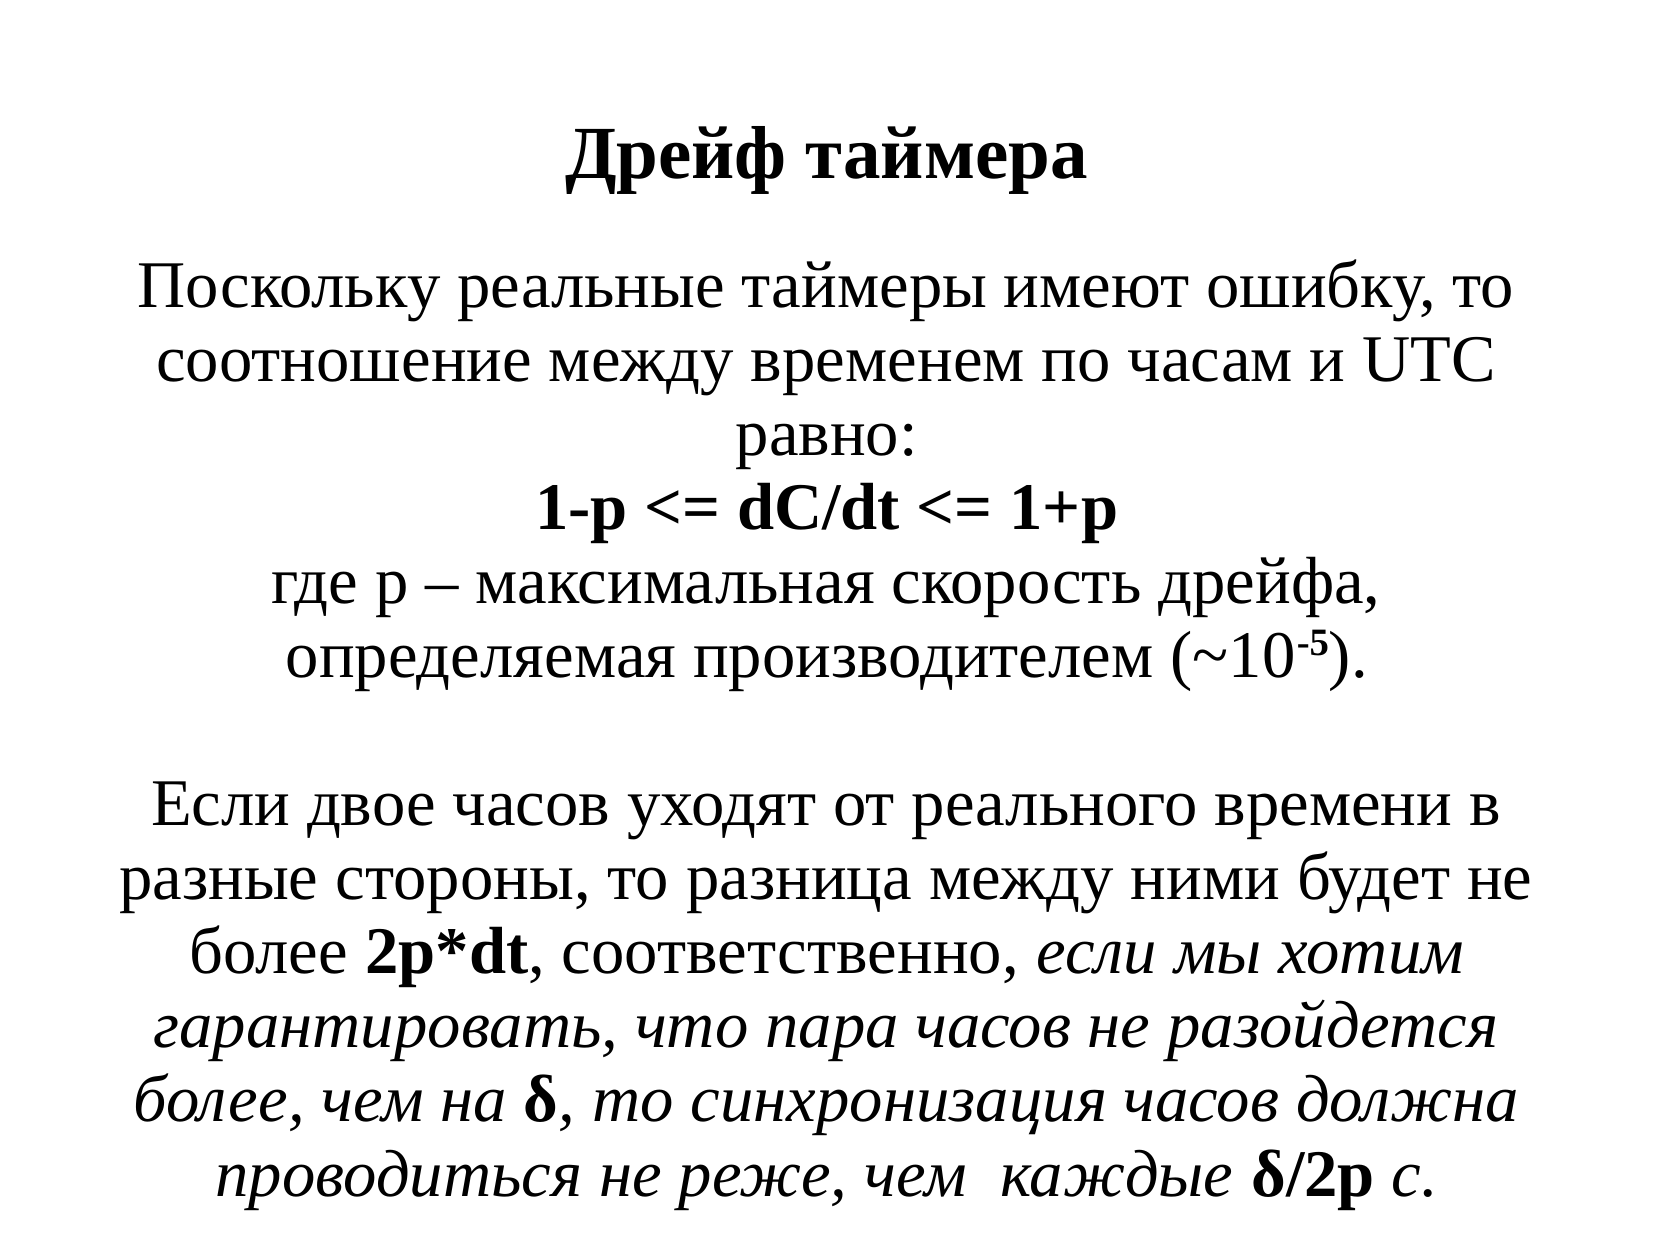

# Дрейф таймера
Поскольку реальные таймеры имеют ошибку, то соотношение между временем по часам и UTC равно:
1-p <= dC/dt <= 1+p
где p – максимальная скорость дрейфа, определяемая производителем (~10-5).
Если двое часов уходят от реального времени в разные стороны, то разница между ними будет не более 2p*dt, соответственно, если мы хотим гарантировать, что пара часов не разойдется более, чем на δ, то синхронизация часов должна проводиться не реже, чем каждые δ/2p с.